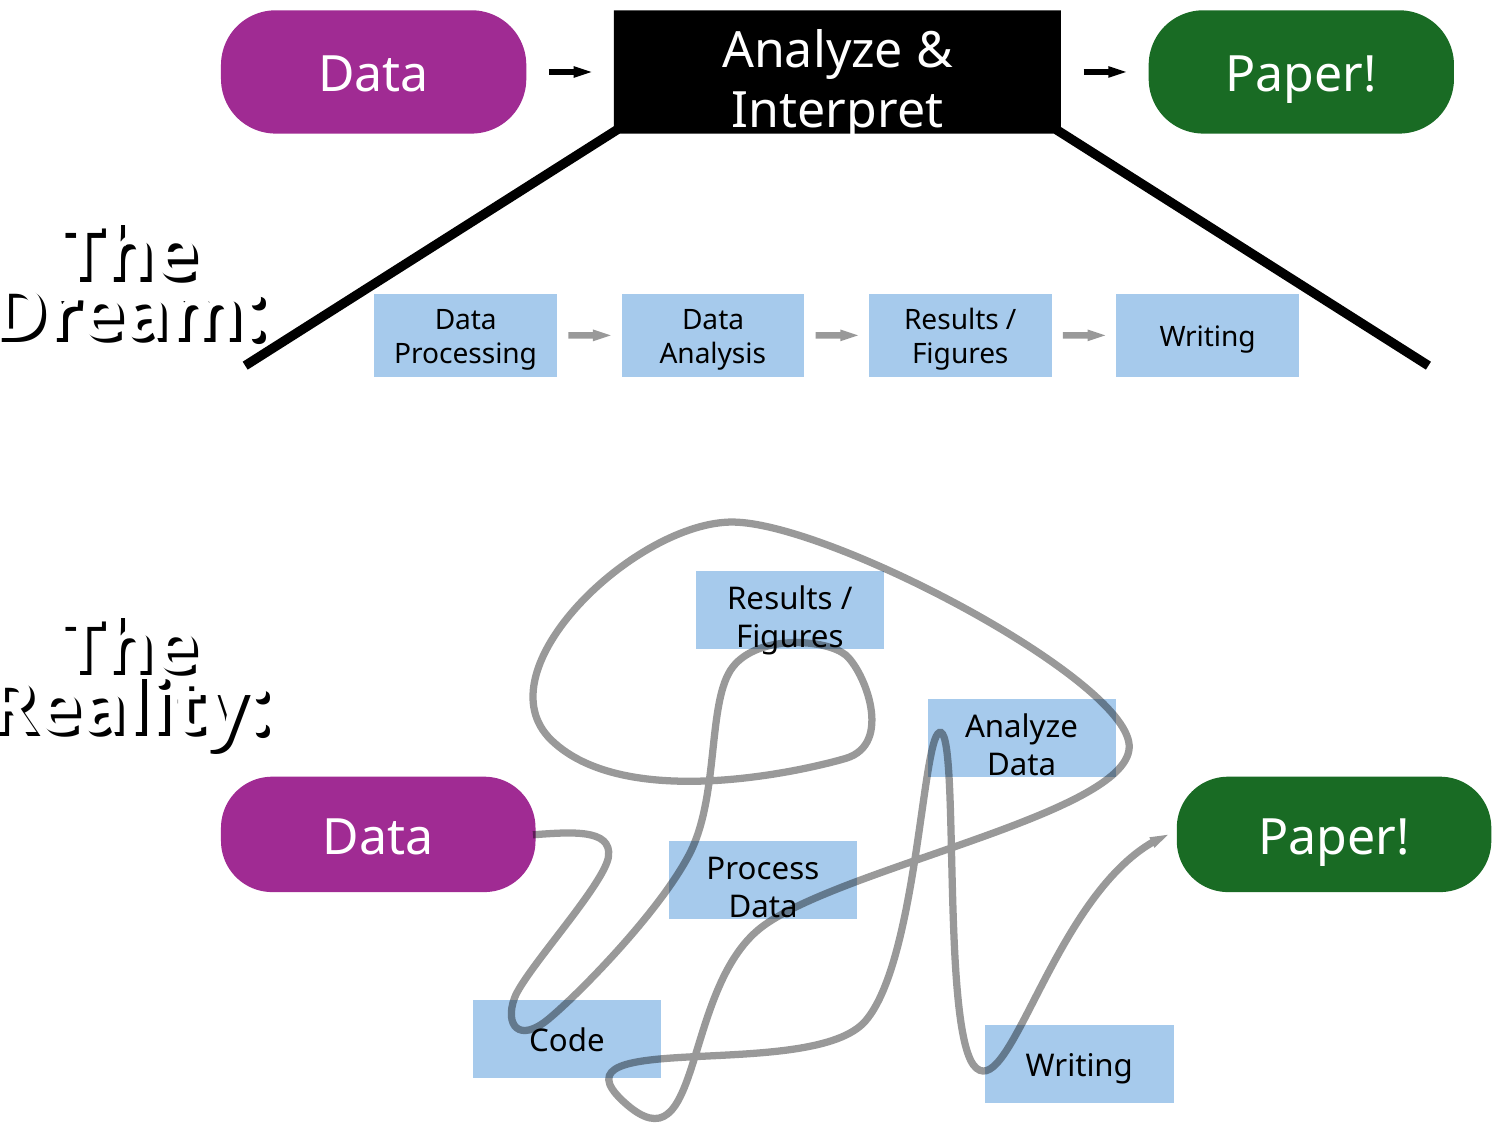

Data
Analyze & Interpret
Paper!
Data
Processing
Data
Analysis
Results /
Figures
Writing
The
Dream:
Results /
Figures
Analyze
Data
Data
Paper!
Process
Data
Code
Writing
The
Reality: